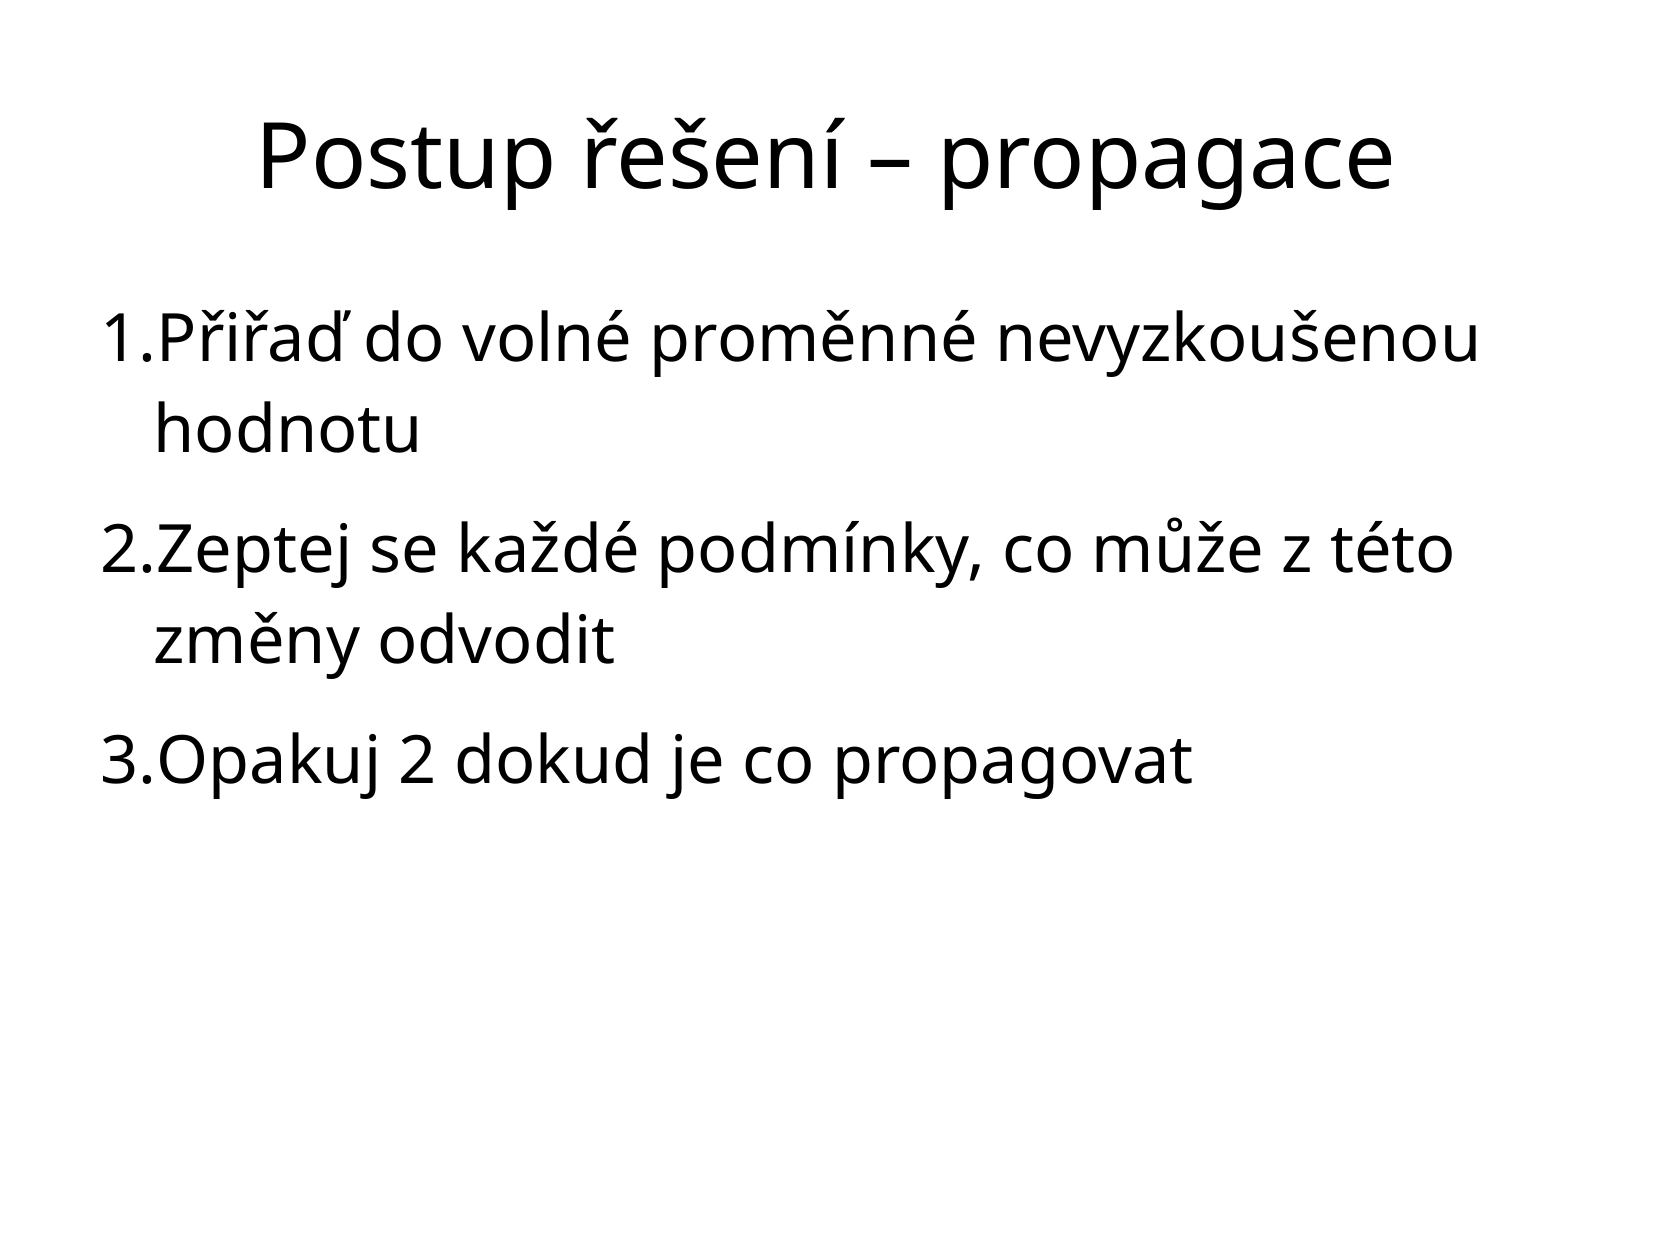

# Postup řešení – propagace
Přiřaď do volné proměnné nevyzkoušenou hodnotu
Zeptej se každé podmínky, co může z této změny odvodit
Opakuj 2 dokud je co propagovat